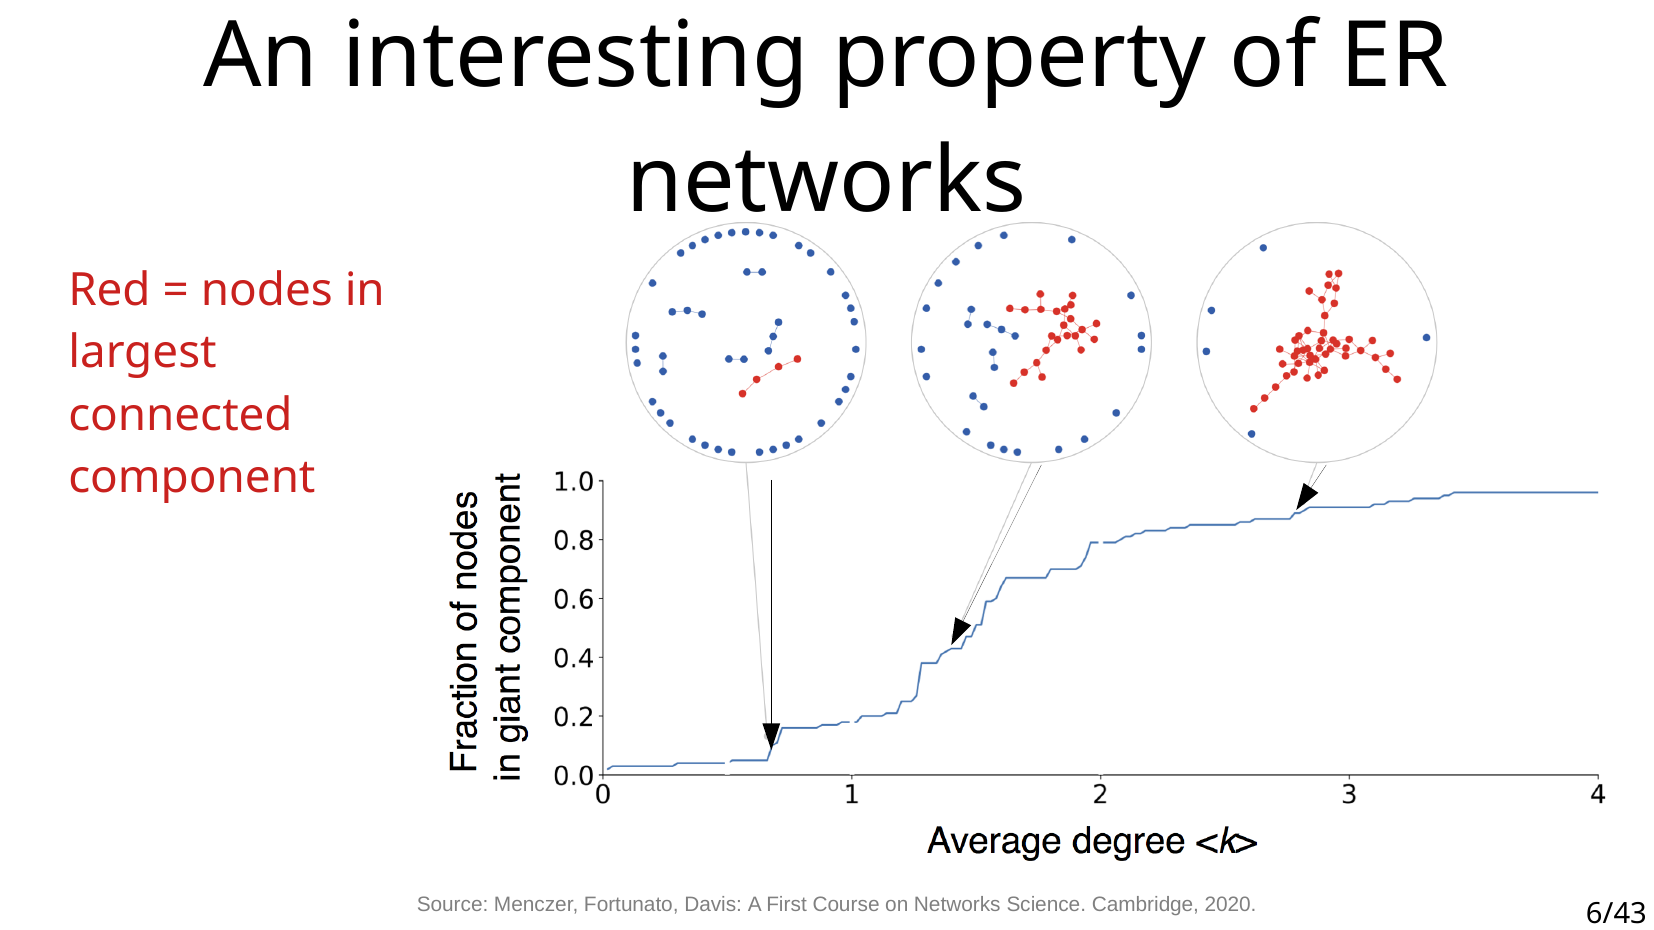

# An interesting property of ER networks
Red = nodes in largest connected component
Source: Menczer, Fortunato, Davis: A First Course on Networks Science. Cambridge, 2020.
6